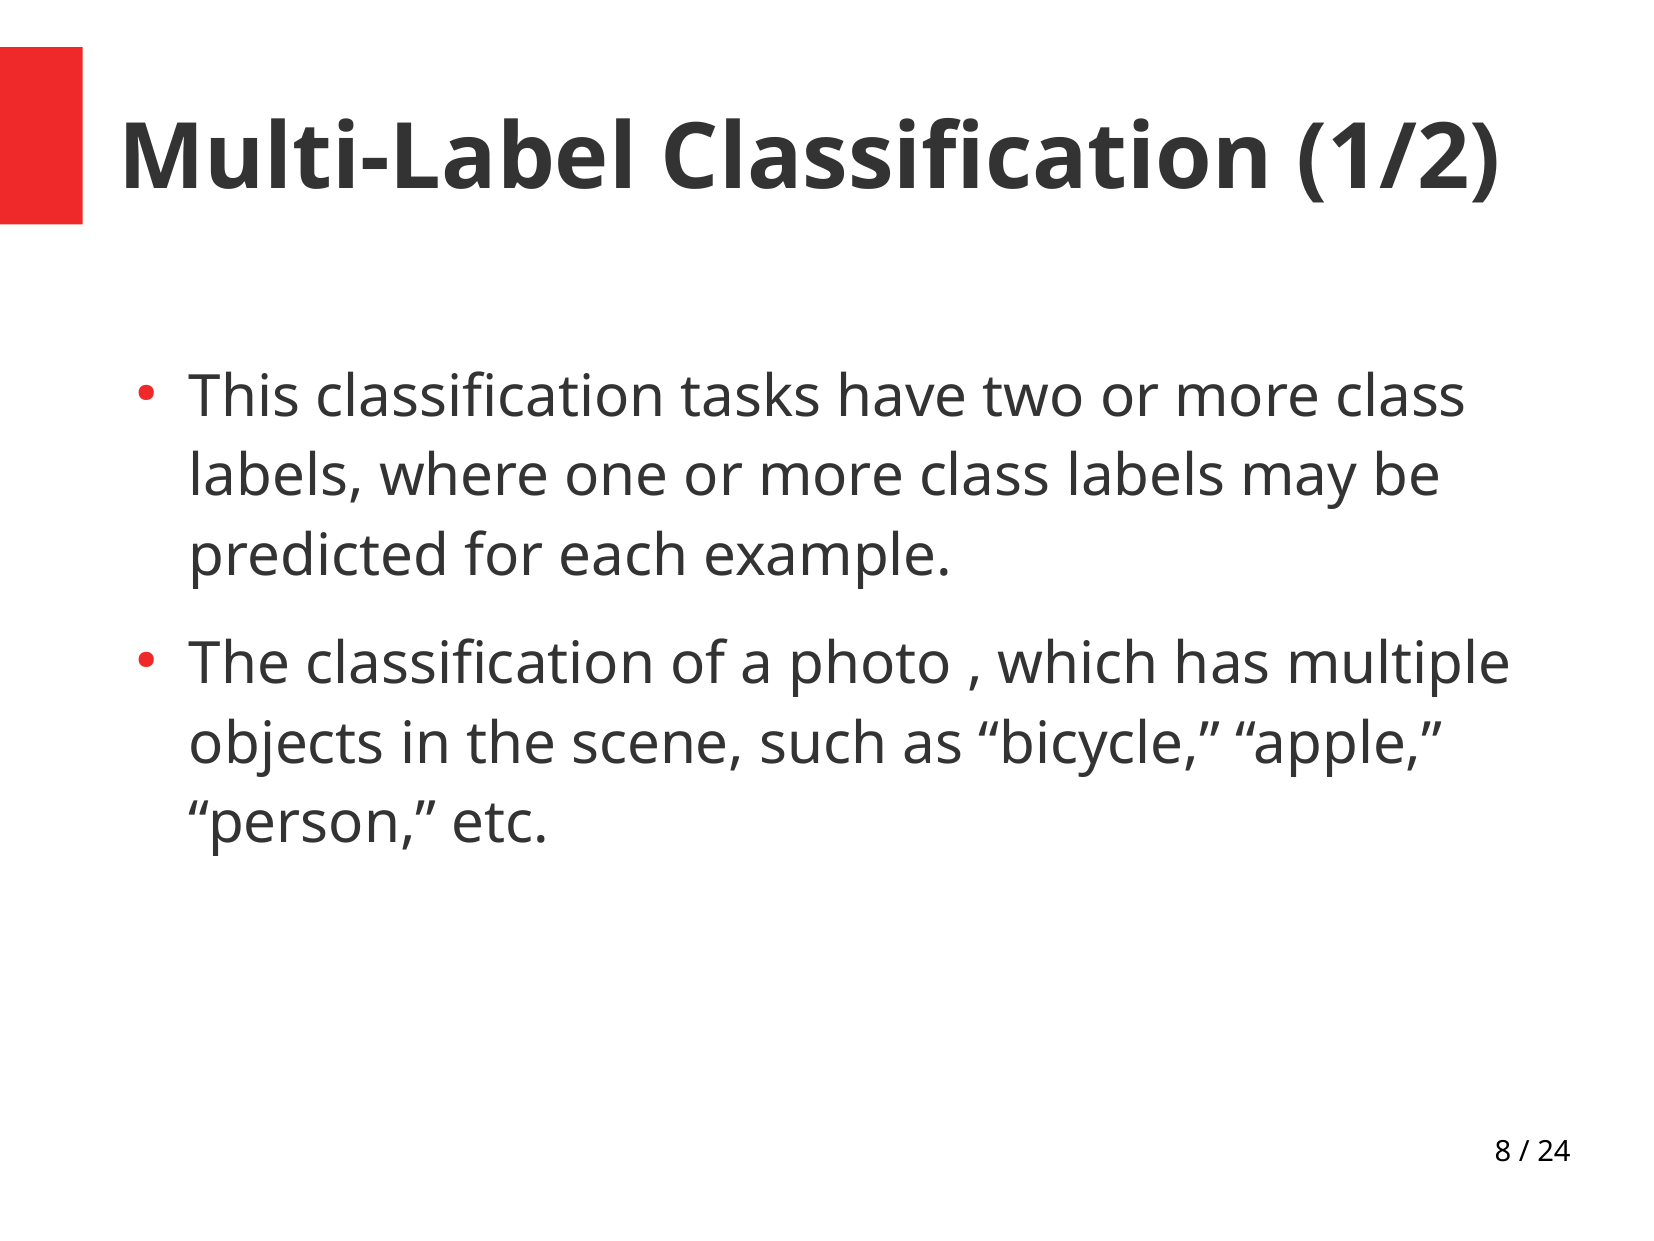

# Multi-Label Classification (1/2)
This classification tasks have two or more class labels, where one or more class labels may be predicted for each example.
The classification of a photo , which has multiple objects in the scene, such as “bicycle,” “apple,” “person,” etc.
8